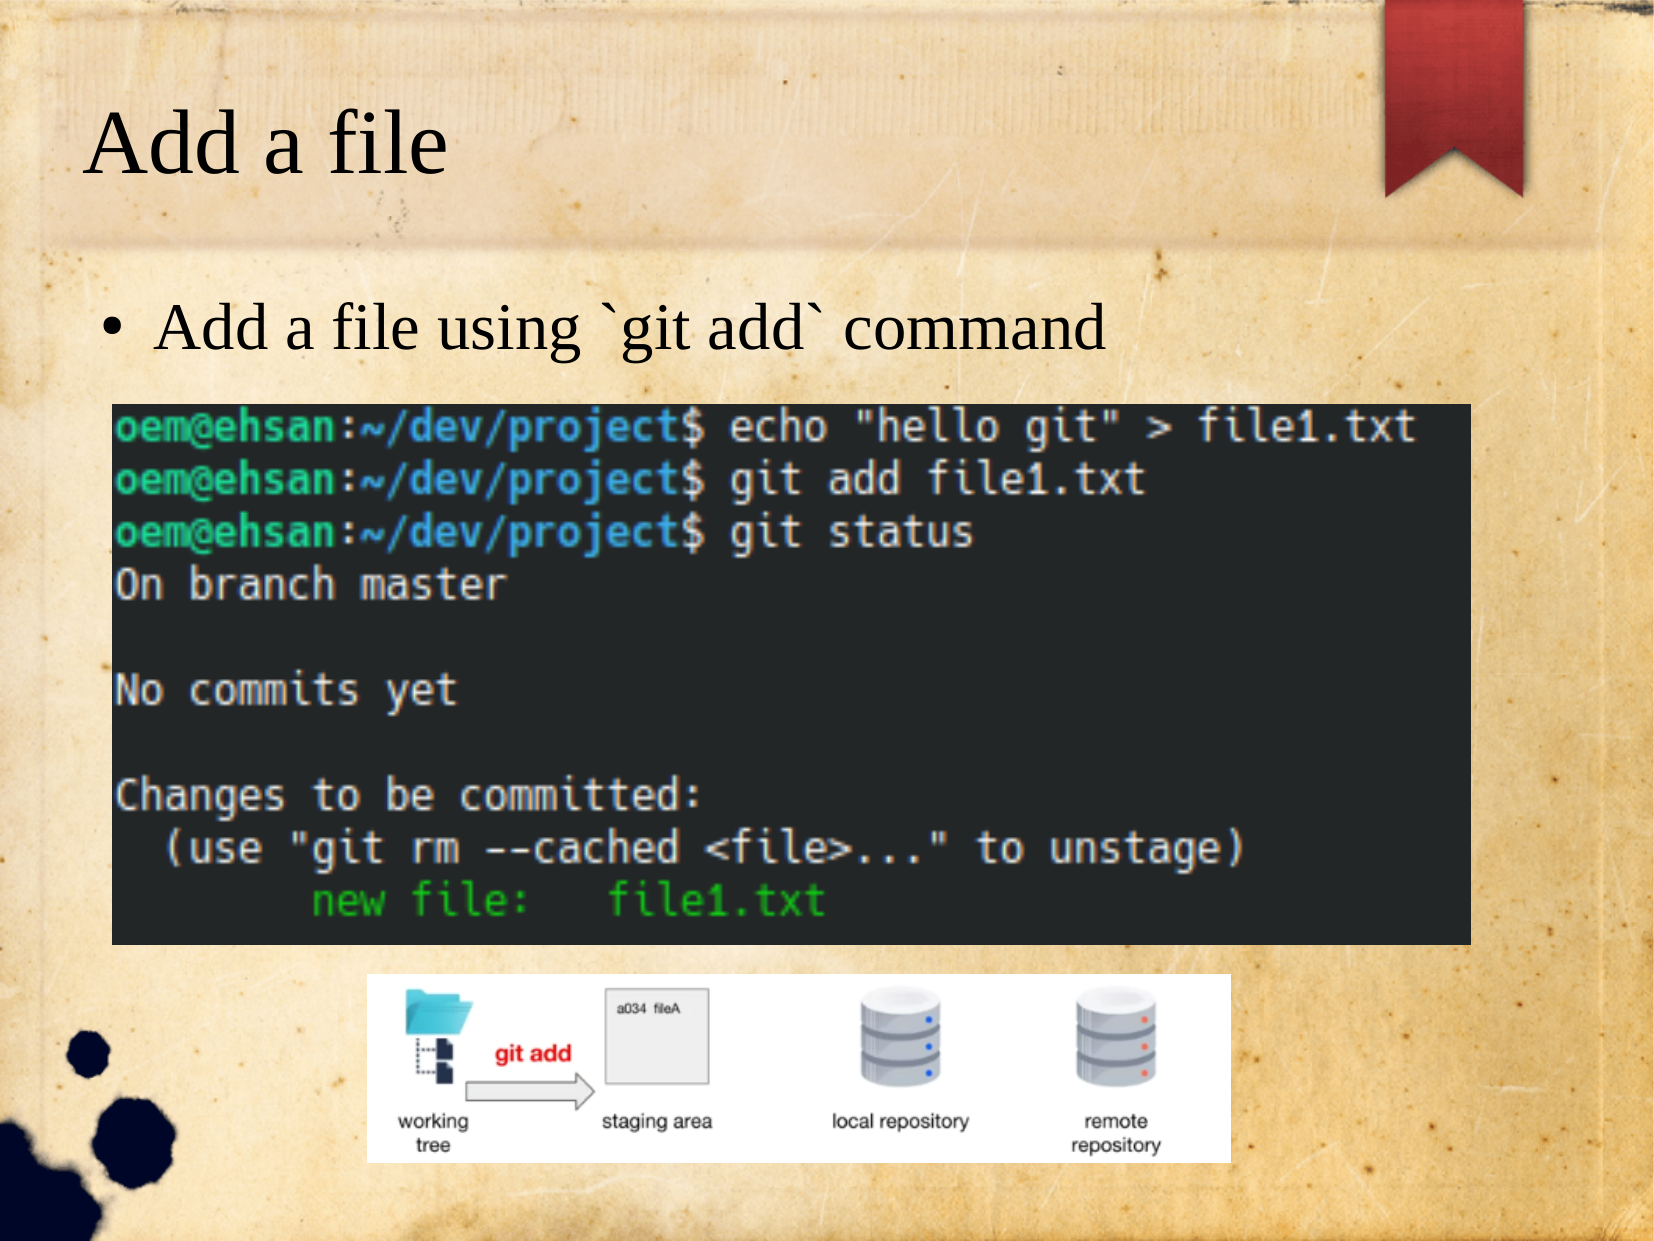

# Add a file
Add a file using `git add` command